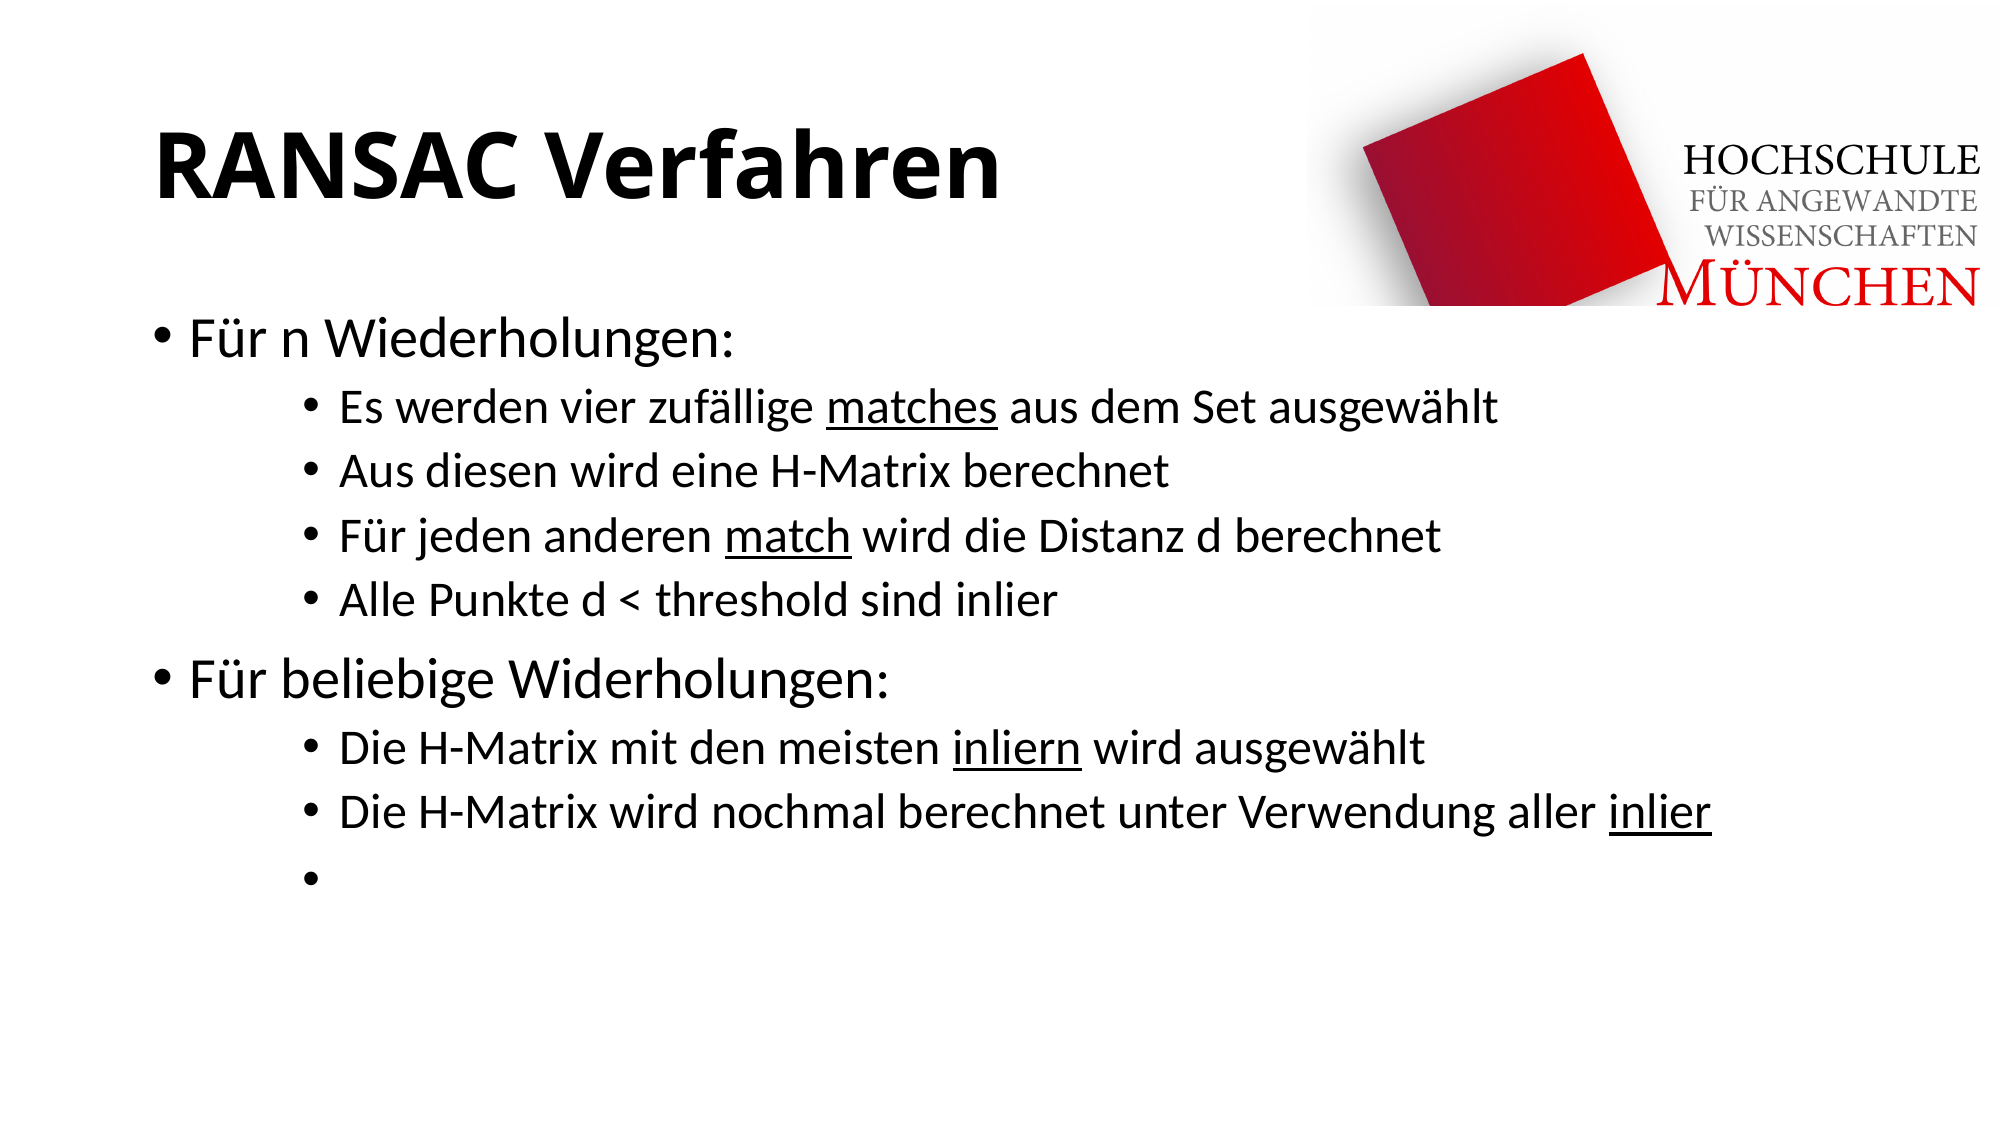

# RANSAC Verfahren
Für n Wiederholungen:
Es werden vier zufällige matches aus dem Set ausgewählt
Aus diesen wird eine H-Matrix berechnet
Für jeden anderen match wird die Distanz d berechnet
Alle Punkte d < threshold sind inlier
Für beliebige Widerholungen:
Die H-Matrix mit den meisten inliern wird ausgewählt
Die H-Matrix wird nochmal berechnet unter Verwendung aller inlier